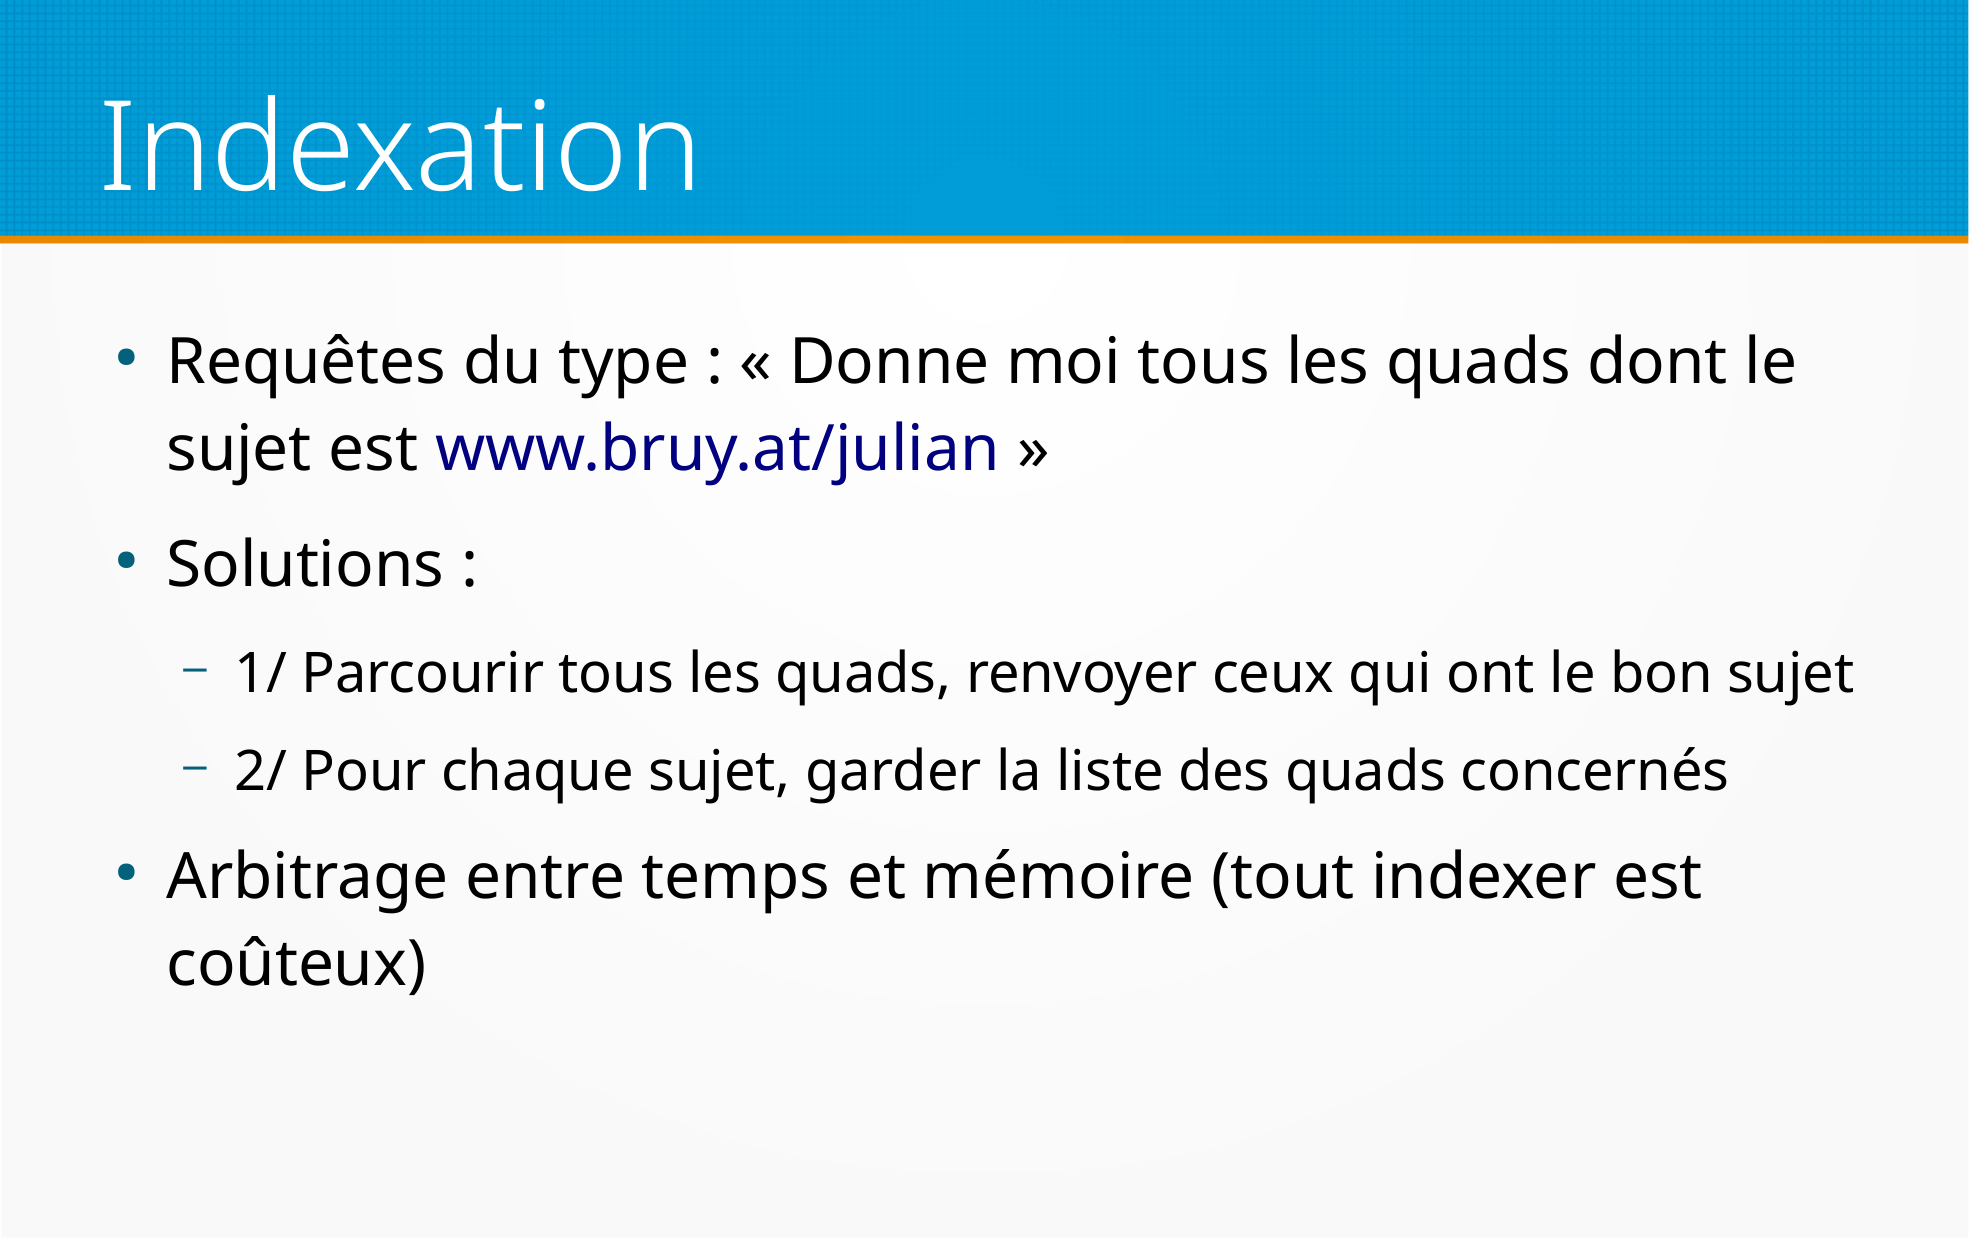

# Indexation
Requêtes du type : « Donne moi tous les quads dont le sujet est www.bruy.at/julian »
Solutions :
1/ Parcourir tous les quads, renvoyer ceux qui ont le bon sujet
2/ Pour chaque sujet, garder la liste des quads concernés
Arbitrage entre temps et mémoire (tout indexer est coûteux)